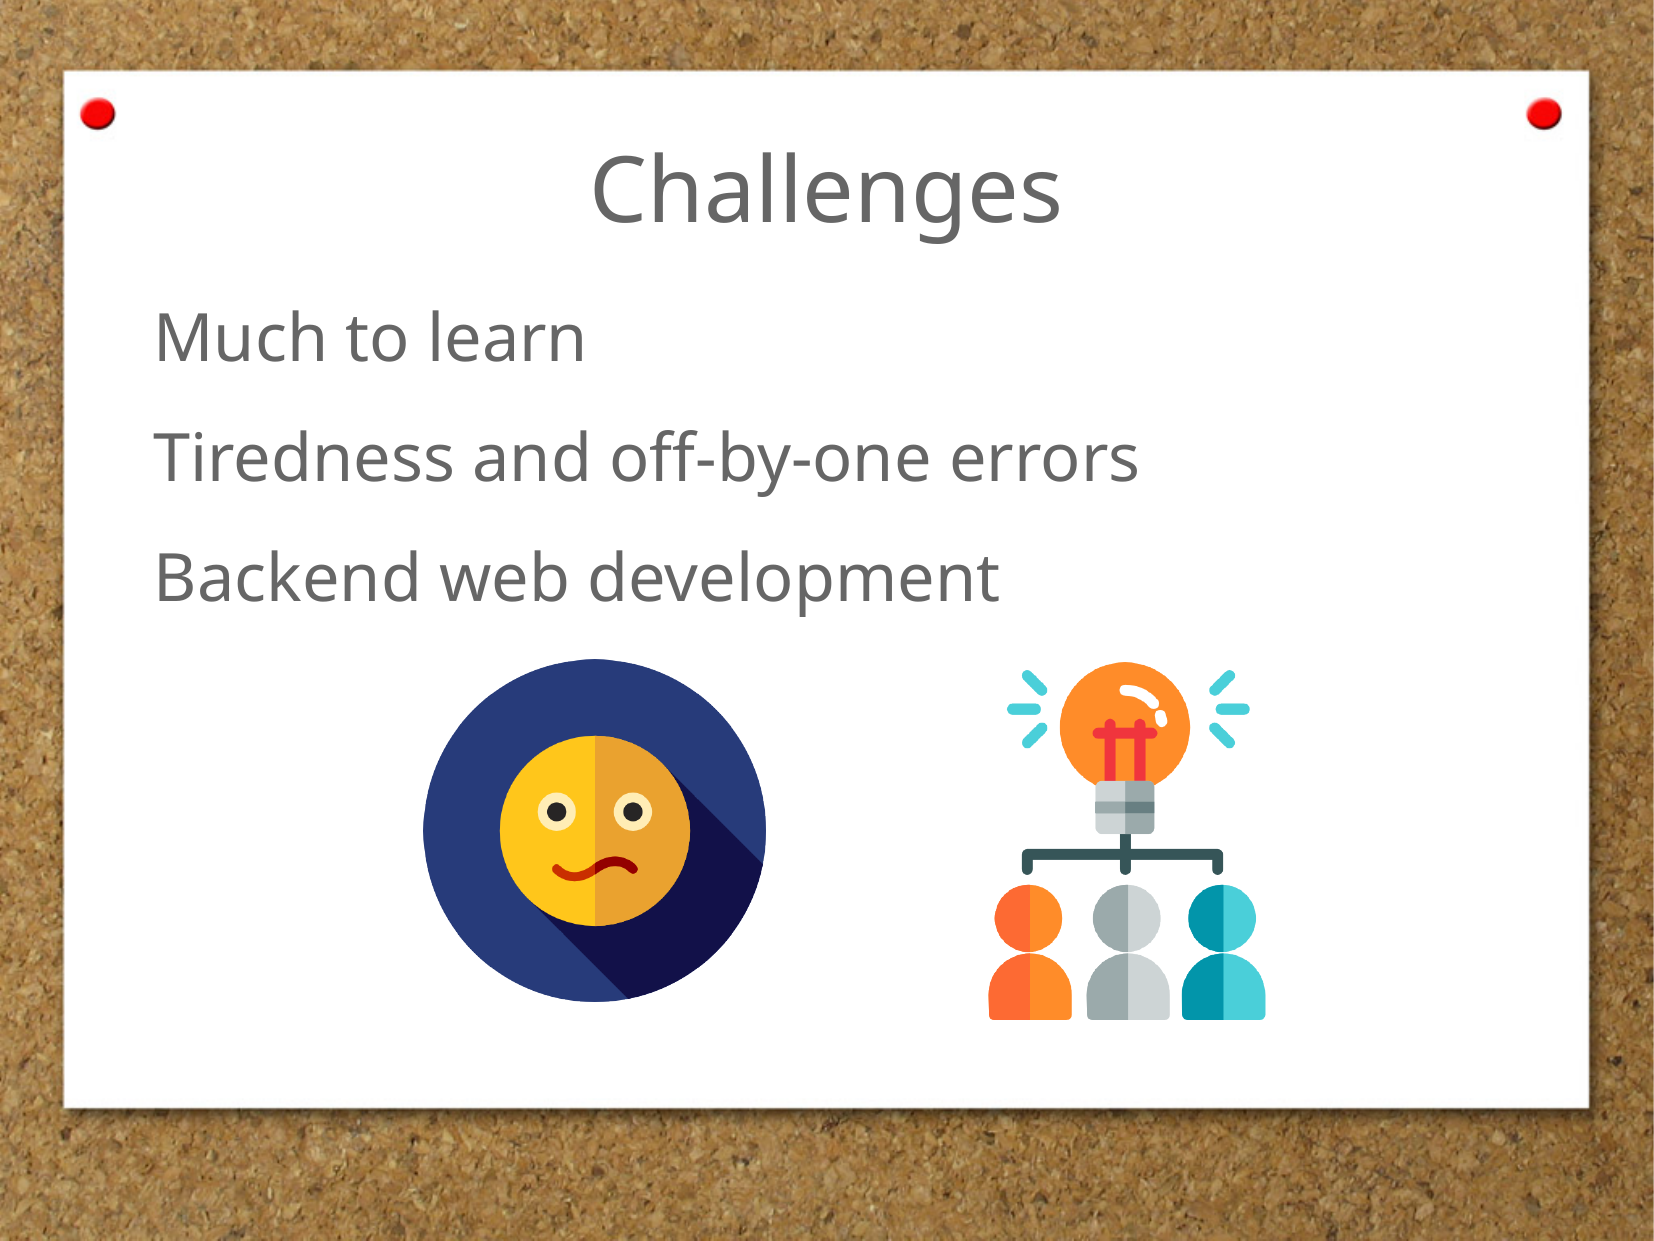

# Challenges
Much to learn
Tiredness and off-by-one errors
Backend web development